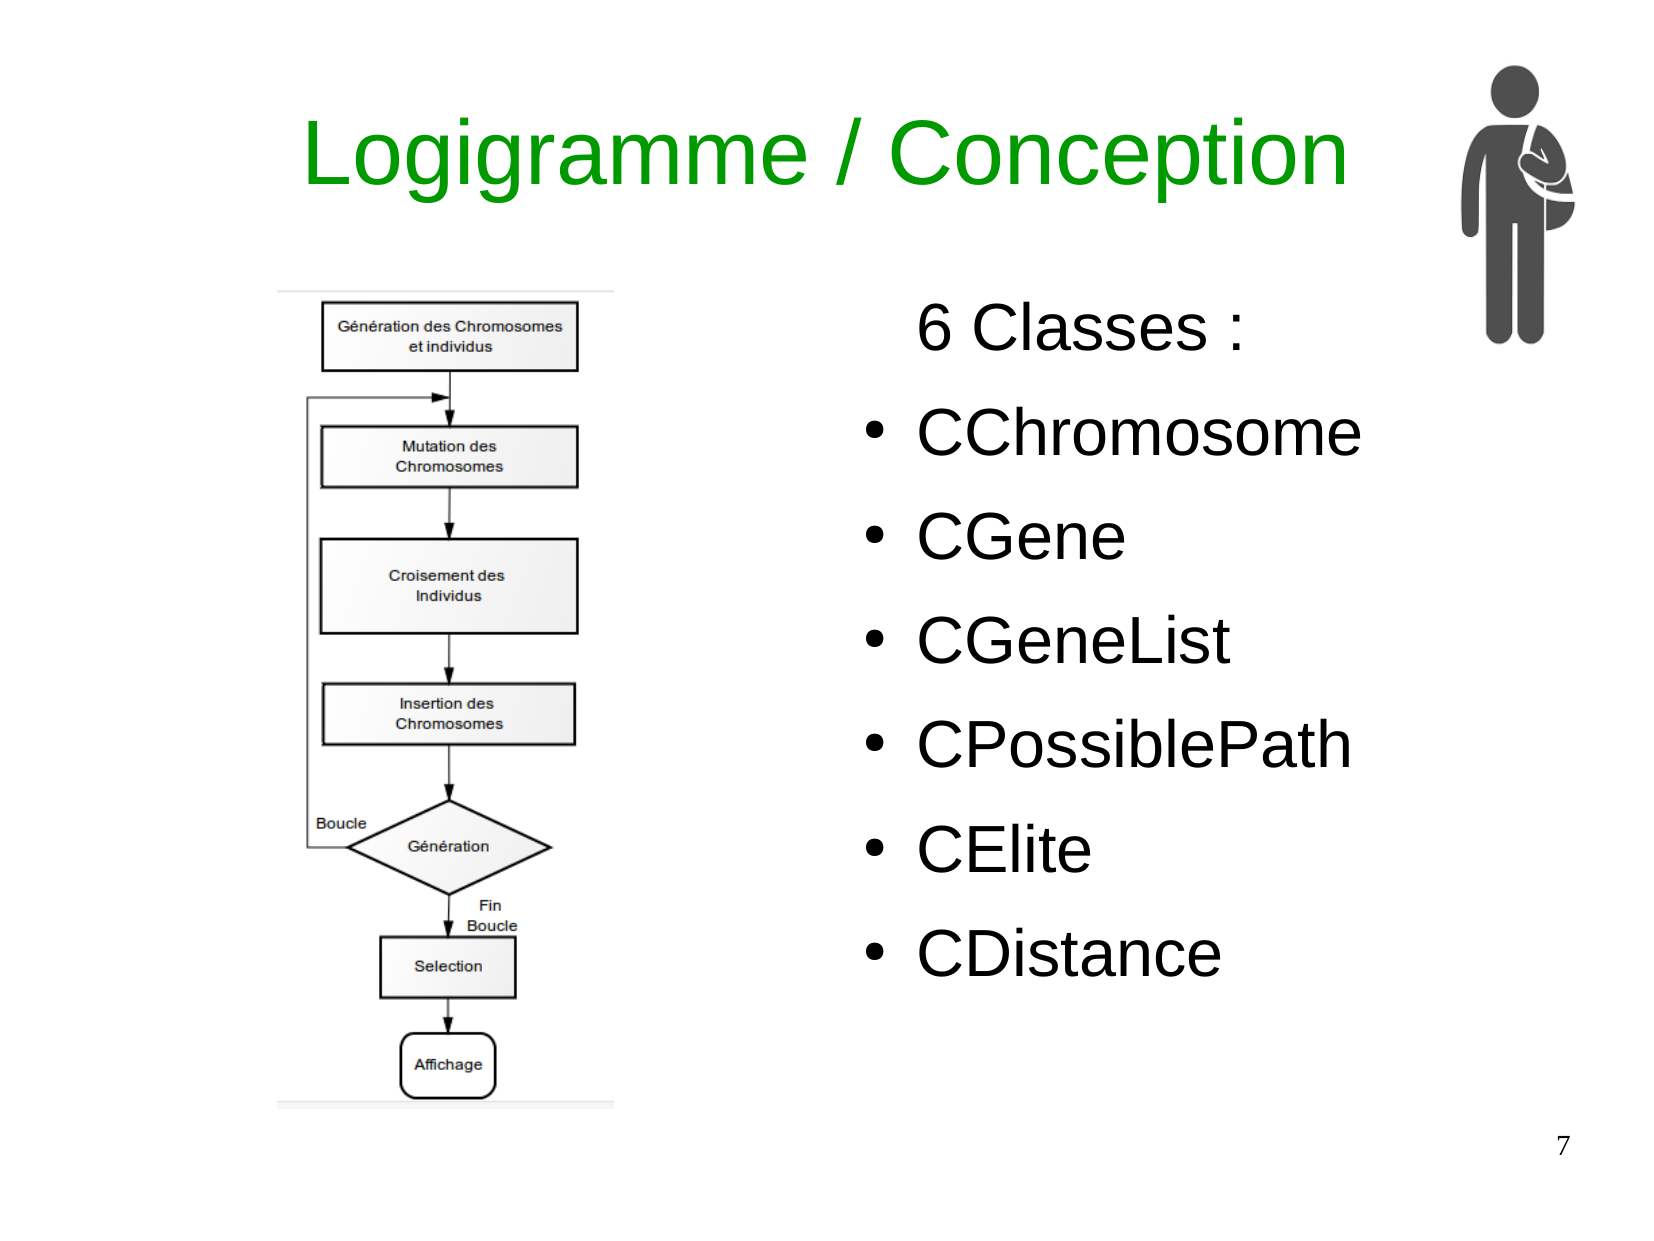

# Logigramme / Conception
6 Classes :
CChromosome
CGene
CGeneList
CPossiblePath
CElite
CDistance
7